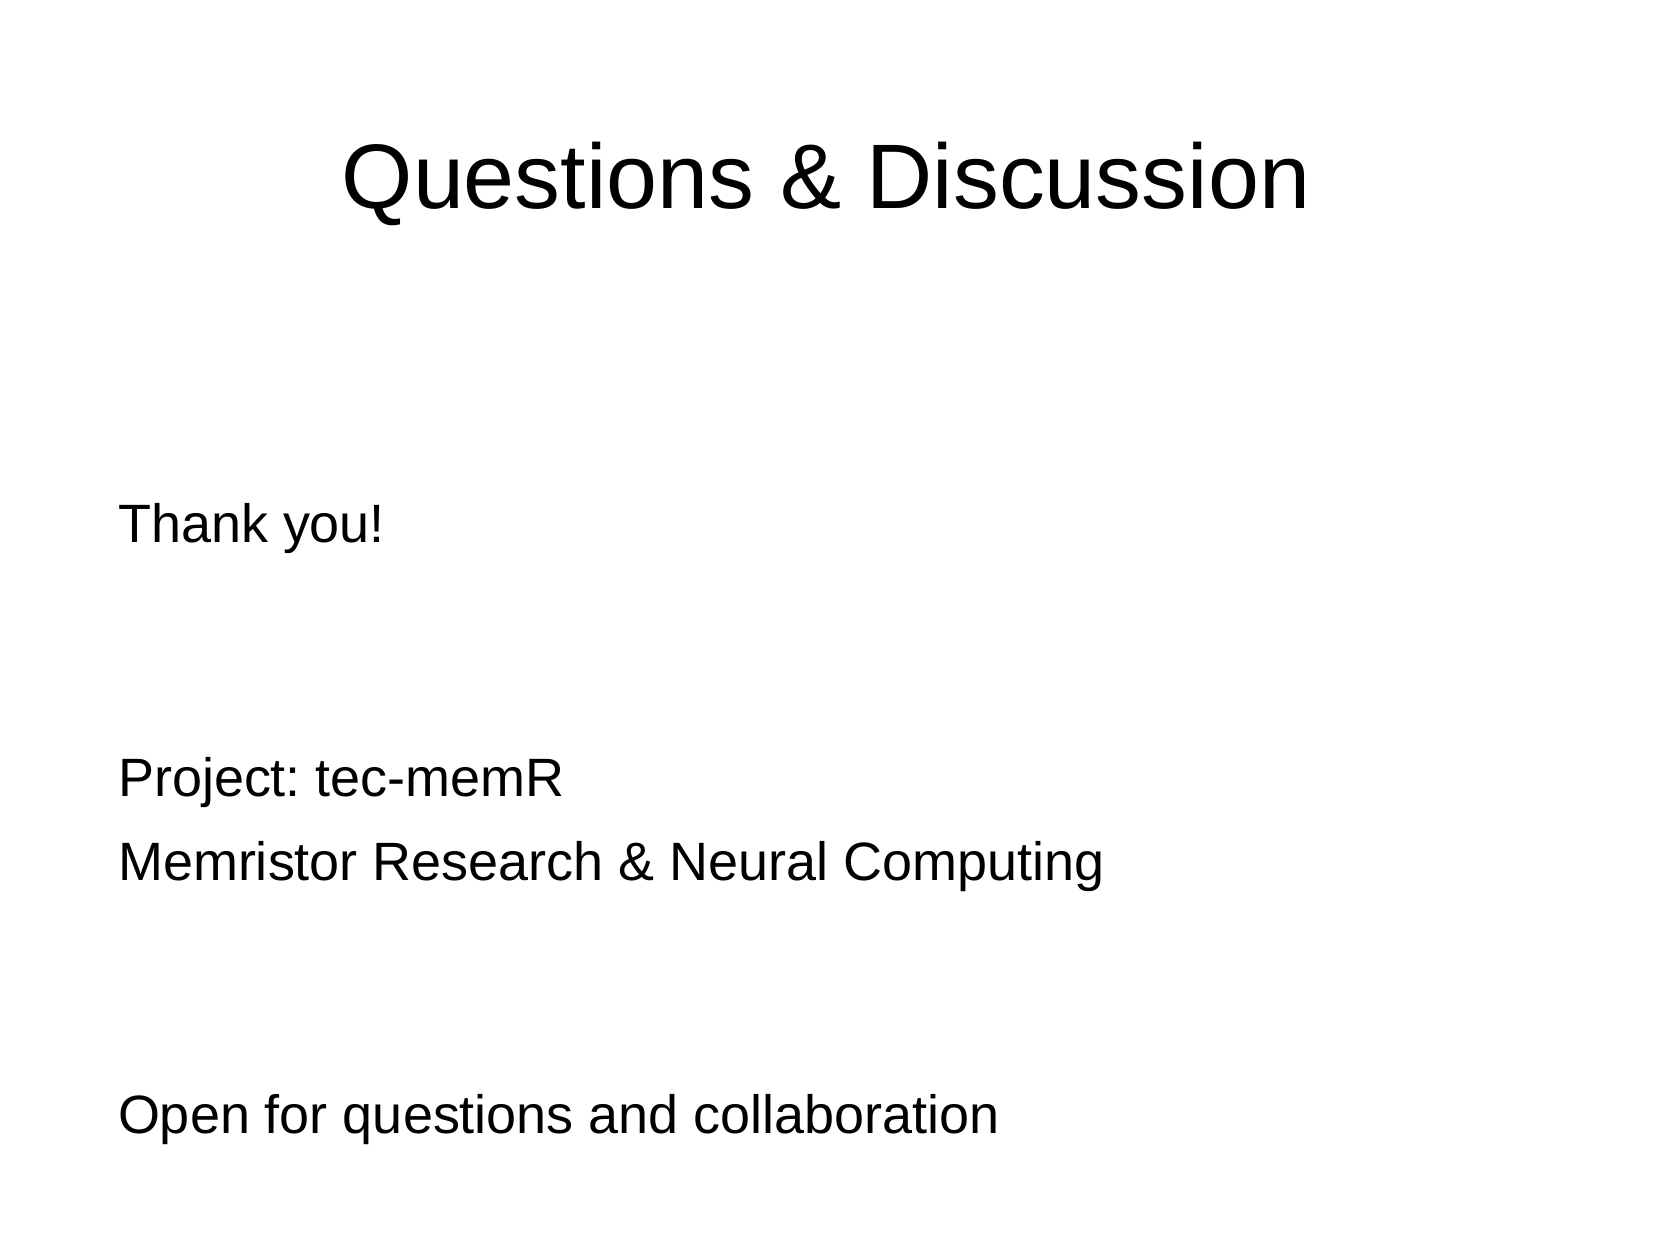

# Questions & Discussion
Thank you!
Project: tec-memR
Memristor Research & Neural Computing
Open for questions and collaboration